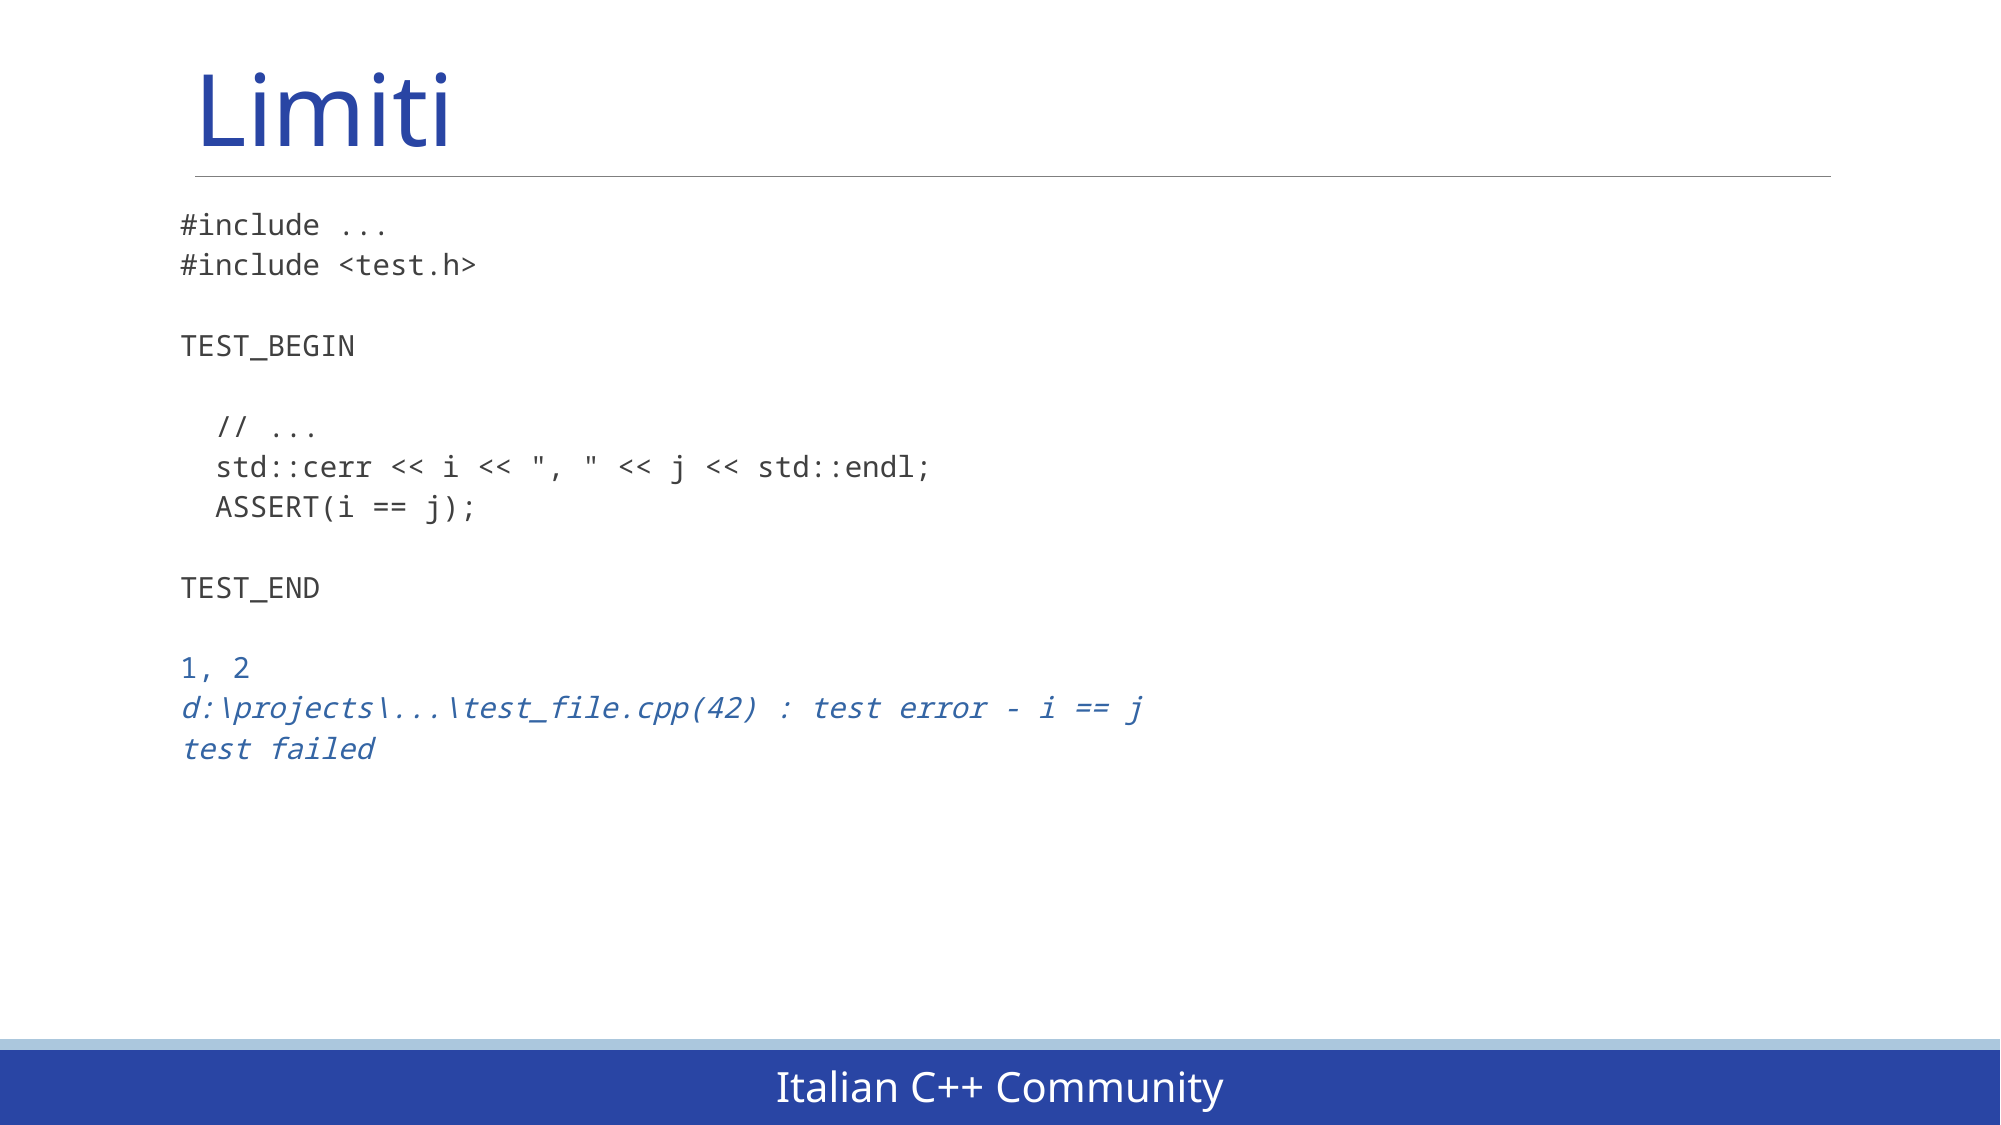

# Limiti
#include ...
#include <test.h>
TEST_BEGIN
 // ...
 std::cerr << i << ", " << j << std::endl;
 ASSERT(i == j);
TEST_END
1, 2
d:\projects\...\test_file.cpp(42) : test error - i == j
test failed